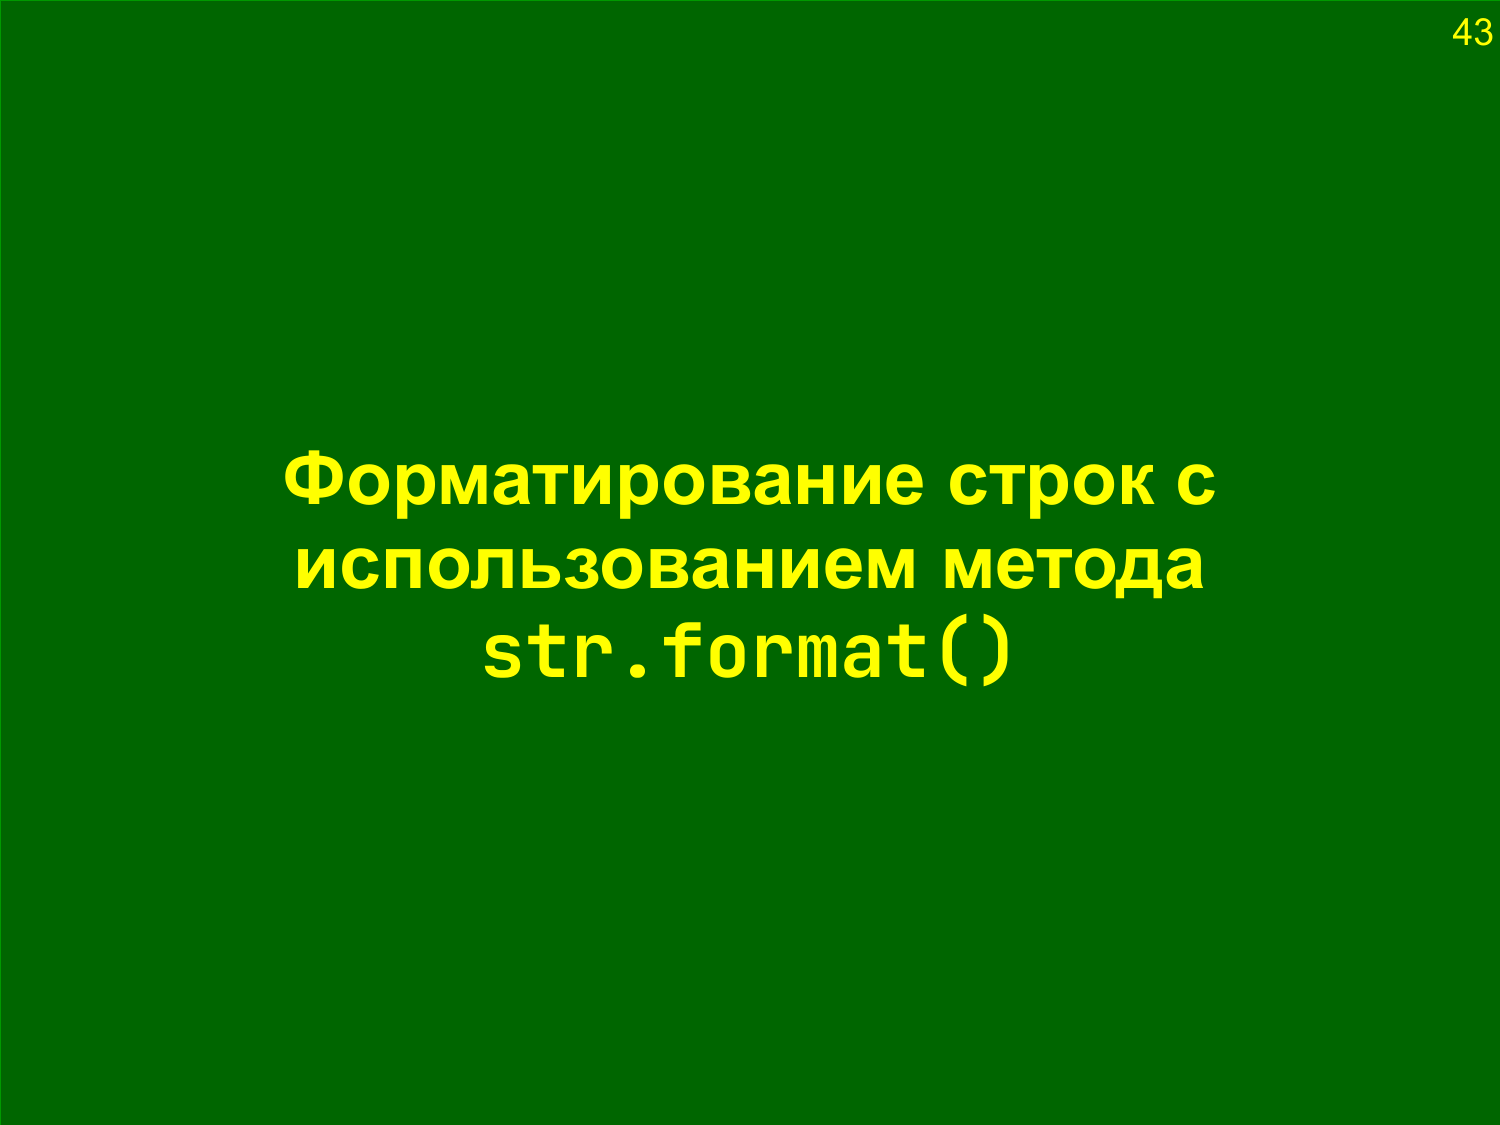

# Форматирование строк с использованием метода str.format()